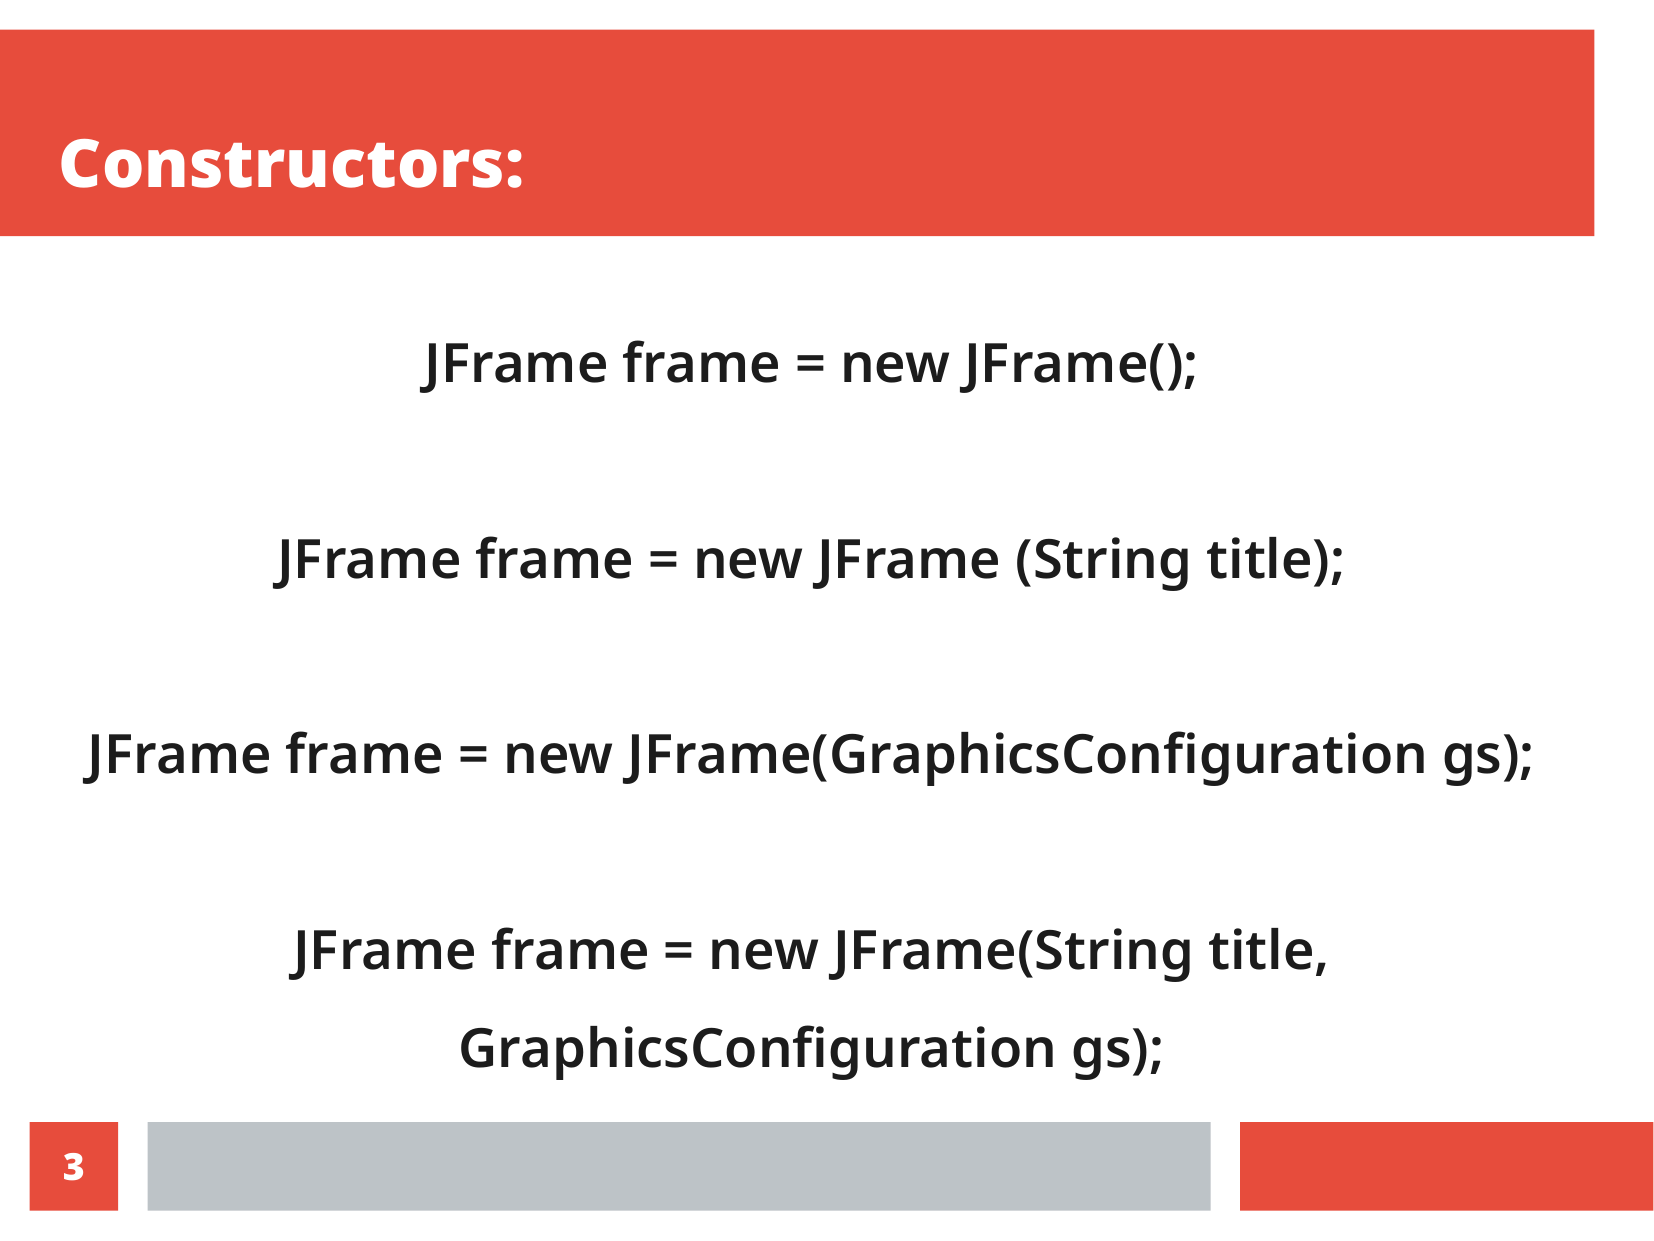

# Constructors:
JFrame frame = new JFrame();
JFrame frame = new JFrame (String title);
JFrame frame = new JFrame(GraphicsConfiguration gs);
JFrame frame = new JFrame(String title,
GraphicsConfiguration gs);
3